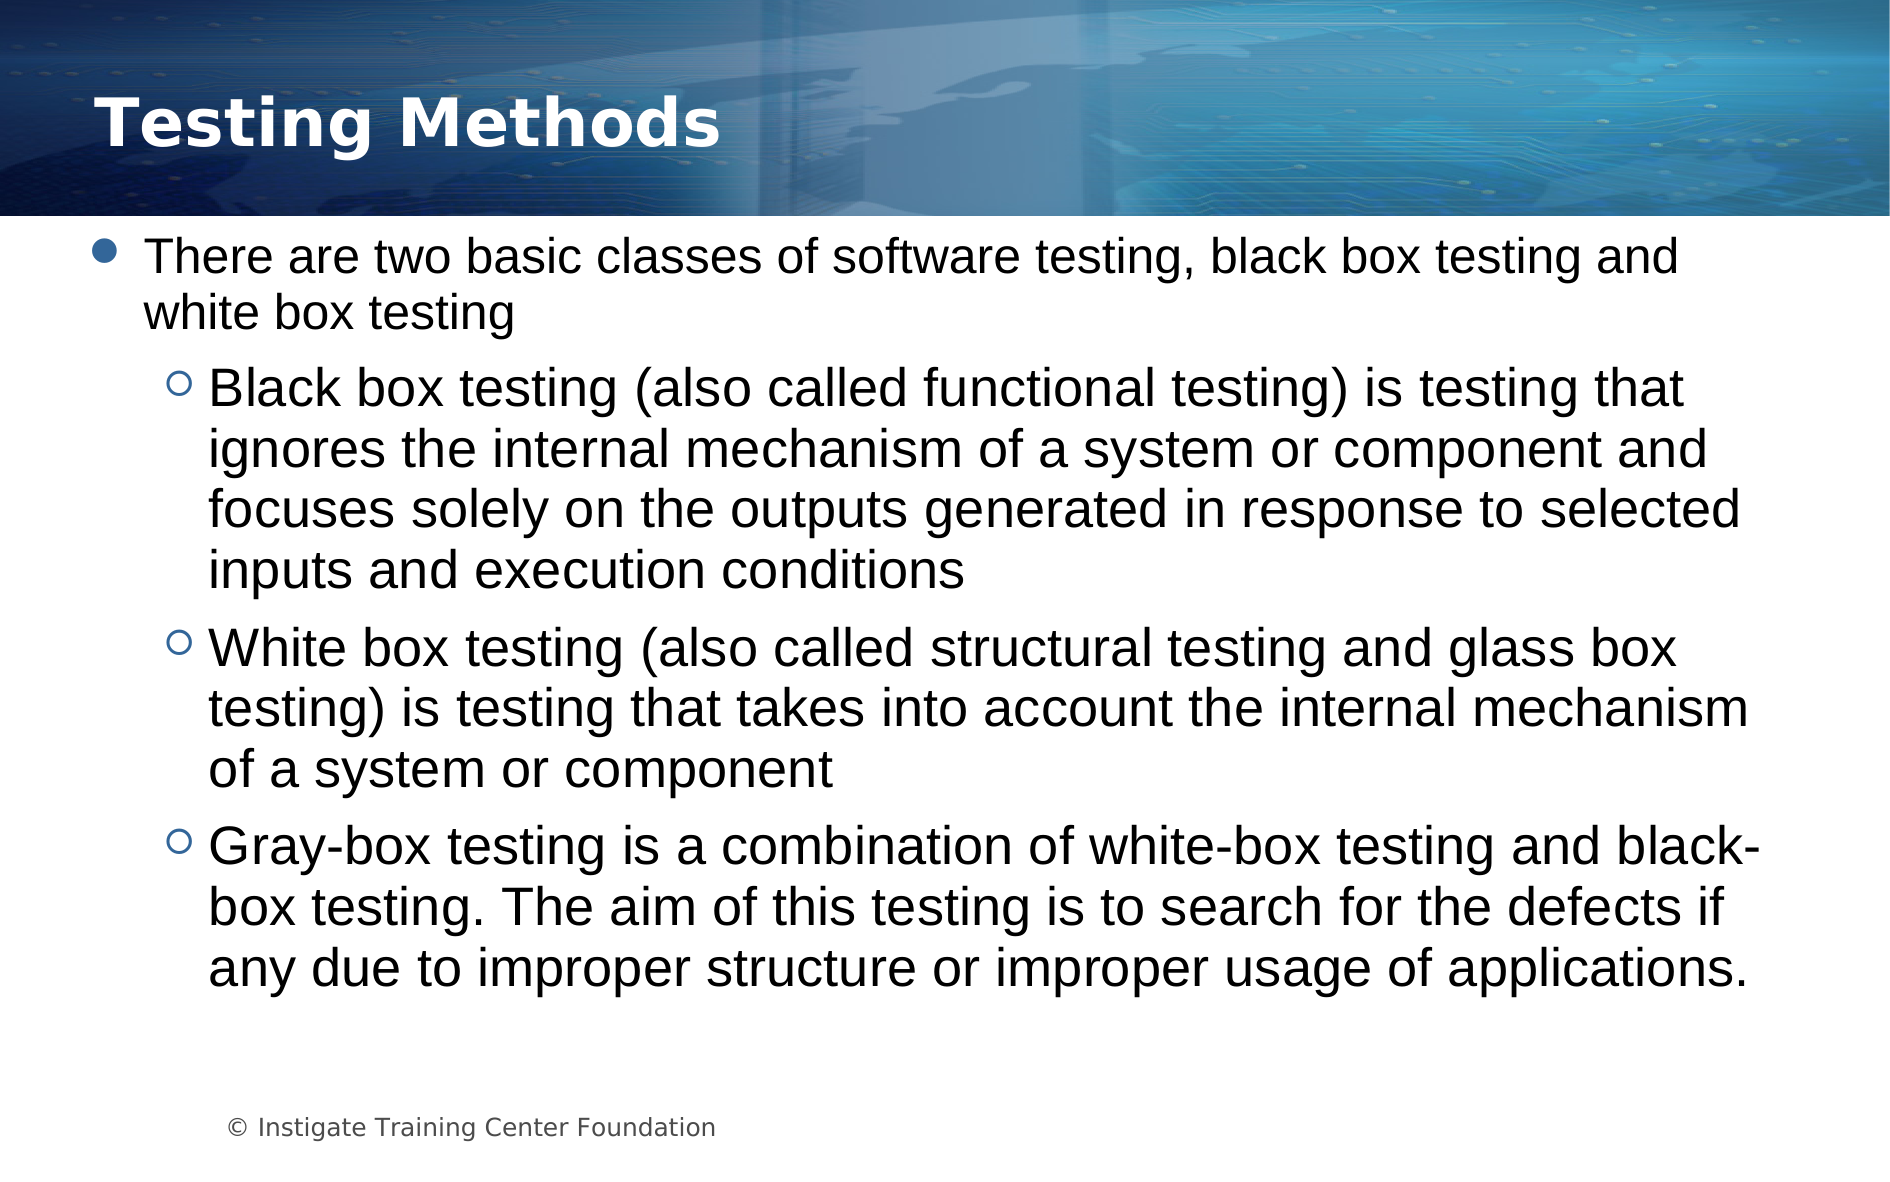

# Testing Methods
There are two basic classes of software testing, black box testing and white box testing
Black box testing (also called functional testing) is testing that ignores the internal mechanism of a system or component and focuses solely on the outputs generated in response to selected inputs and execution conditions
White box testing (also called structural testing and glass box testing) is testing that takes into account the internal mechanism of a system or component
Gray-box testing is a combination of white-box testing and black-box testing. The aim of this testing is to search for the defects if any due to improper structure or improper usage of applications.